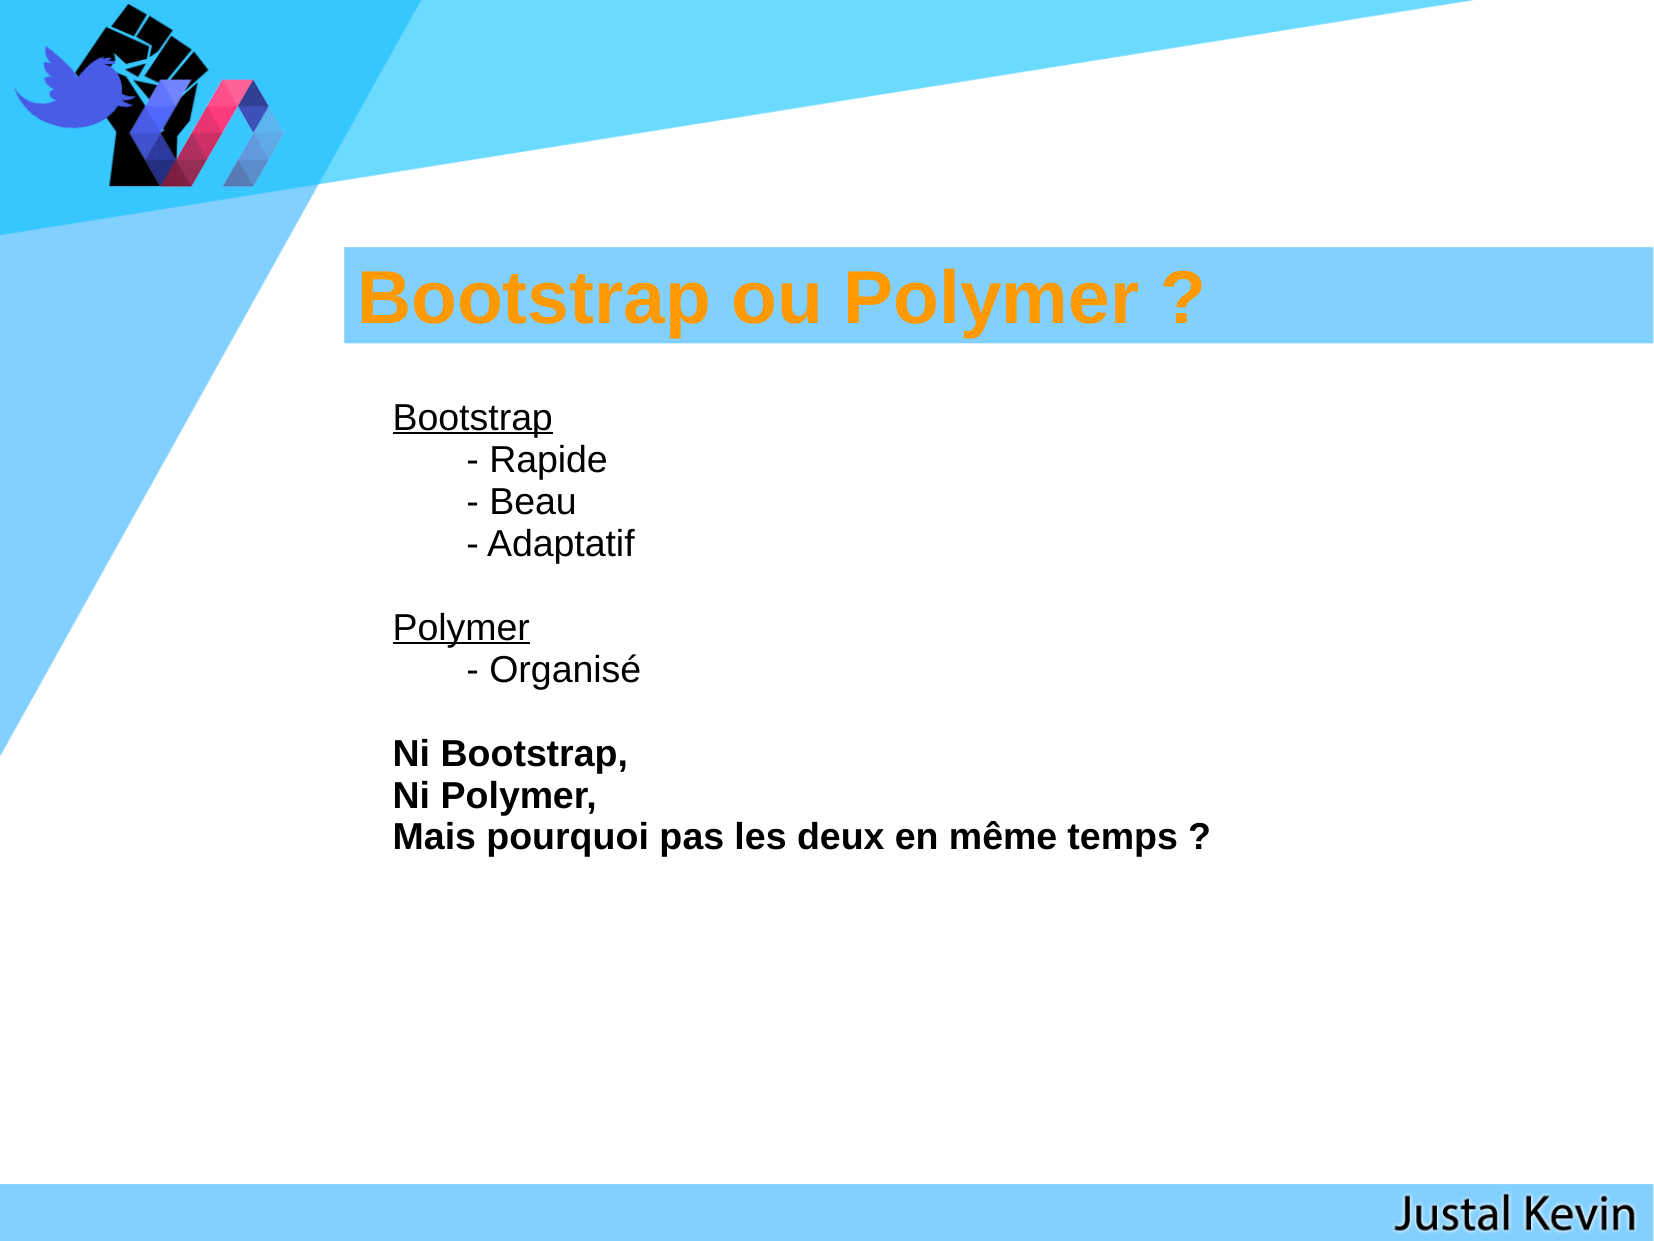

Bootstrap ou Polymer ?
Bootstrap
	- Rapide
	- Beau
	- Adaptatif
Polymer
	- Organisé
Ni Bootstrap,
Ni Polymer,
Mais pourquoi pas les deux en même temps ?